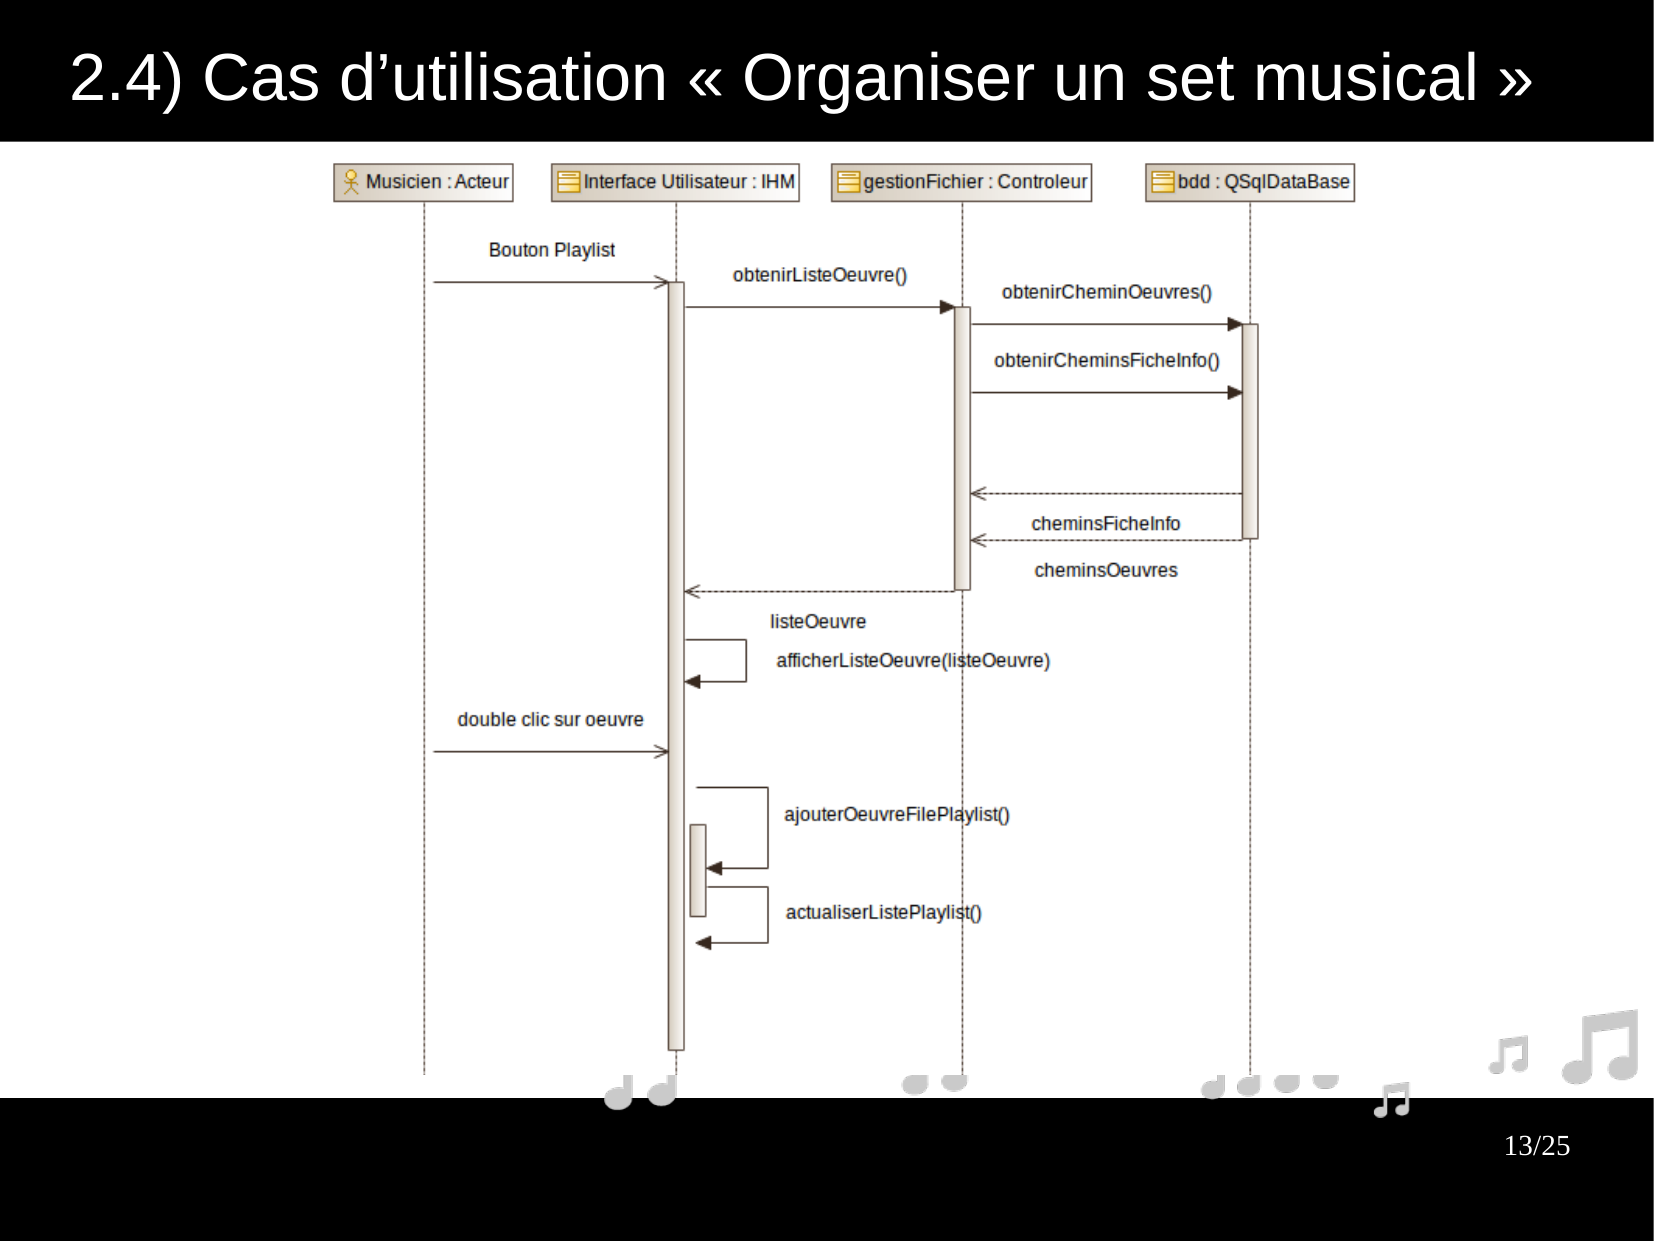

# 2.4) Cas d’utilisation « Organiser un set musical »
13